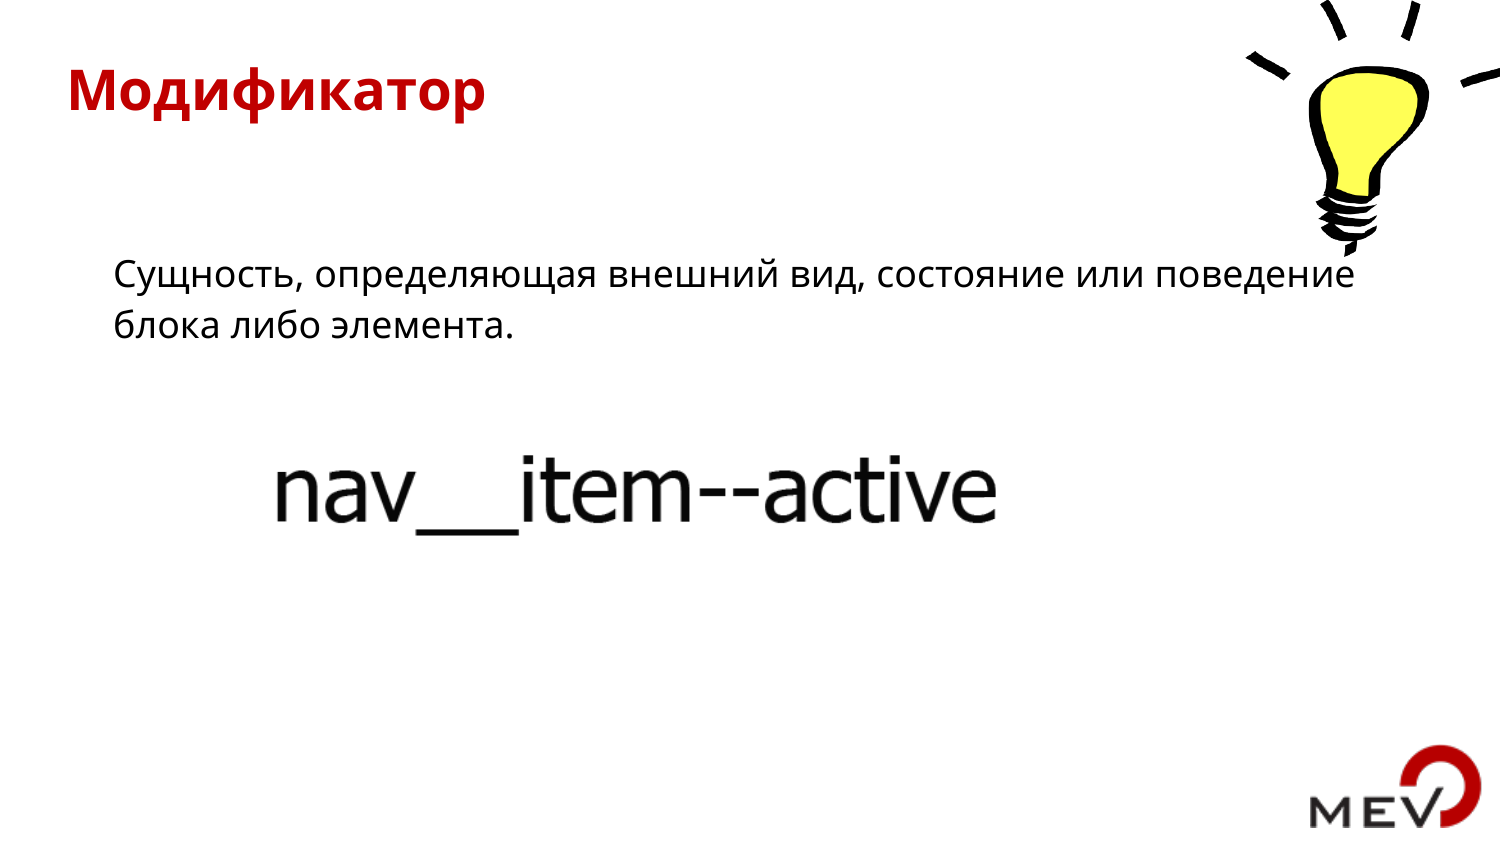

# Модификатор
Сущность, определяющая внешний вид, состояние или поведение блока либо элемента.